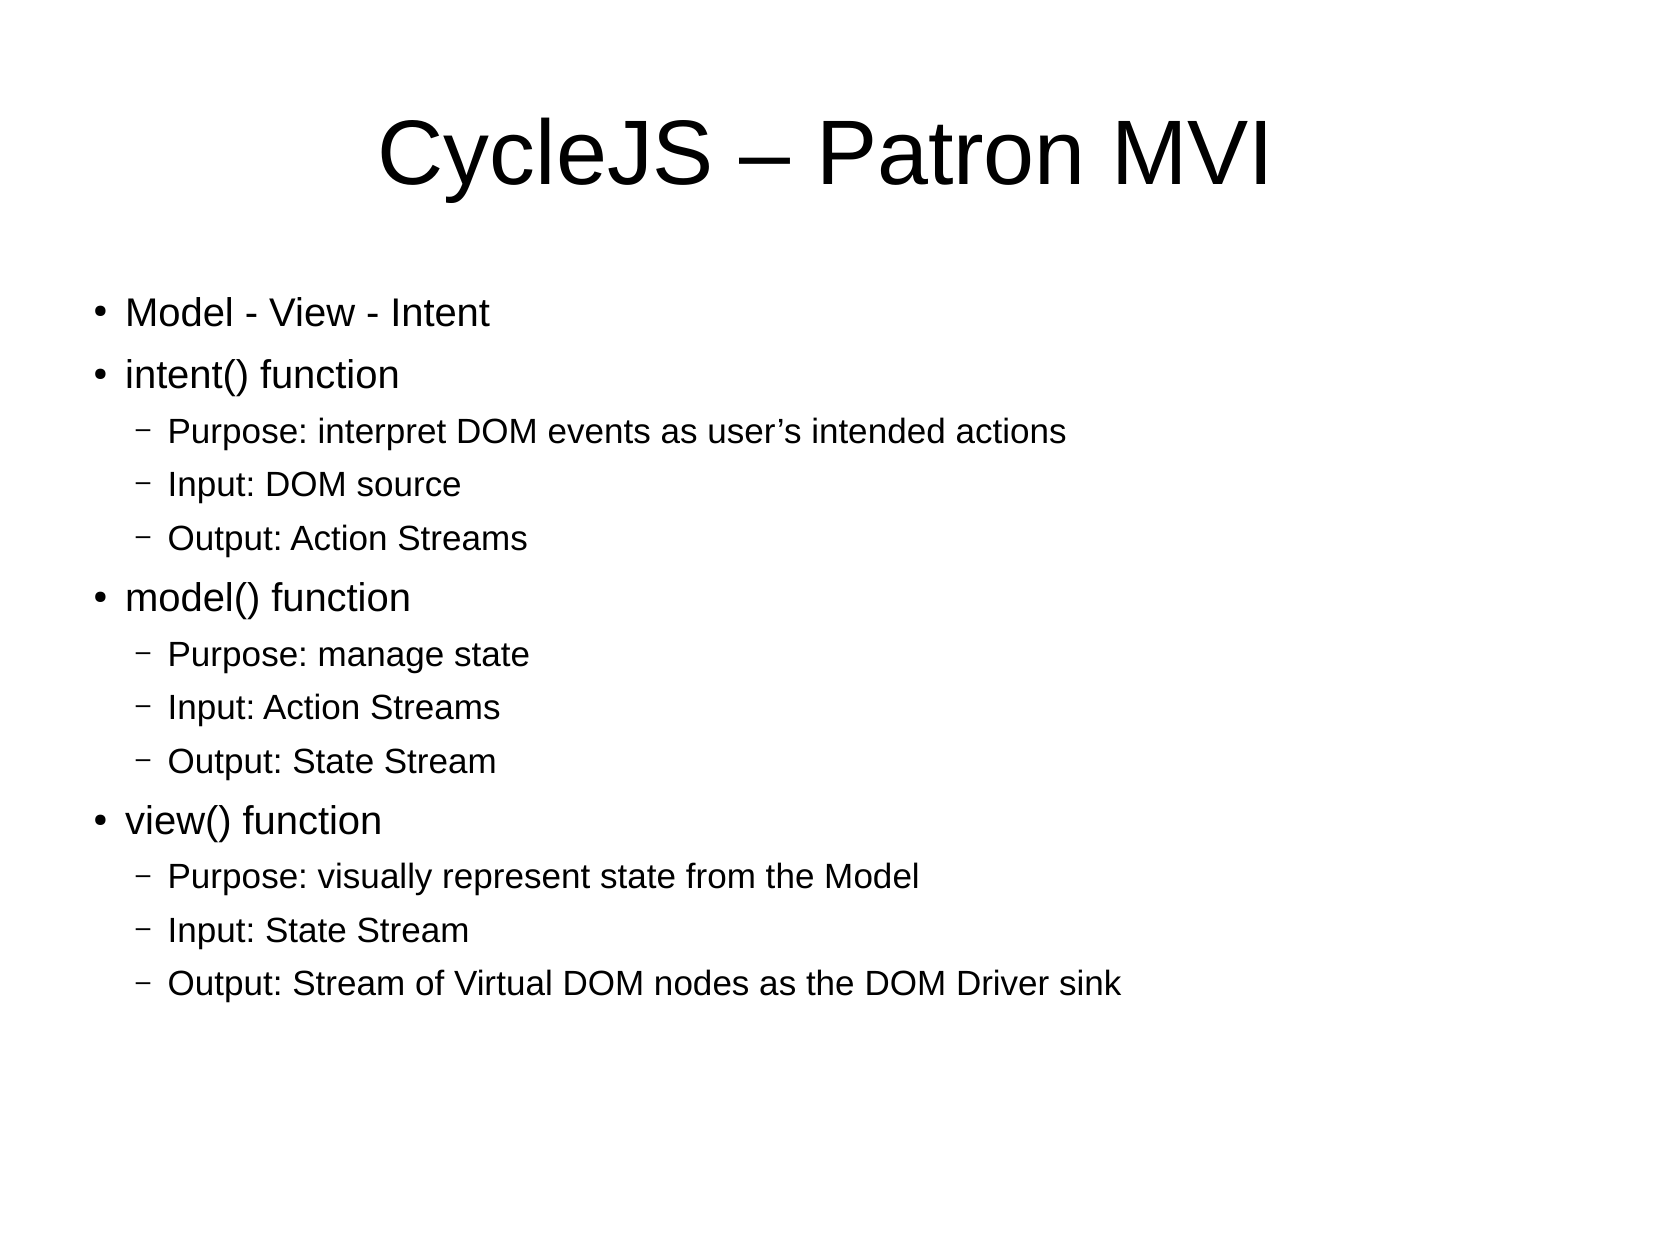

# CycleJS – Patron MVI
Model - View - Intent
intent() function
Purpose: interpret DOM events as user’s intended actions
Input: DOM source
Output: Action Streams
model() function
Purpose: manage state
Input: Action Streams
Output: State Stream
view() function
Purpose: visually represent state from the Model
Input: State Stream
Output: Stream of Virtual DOM nodes as the DOM Driver sink